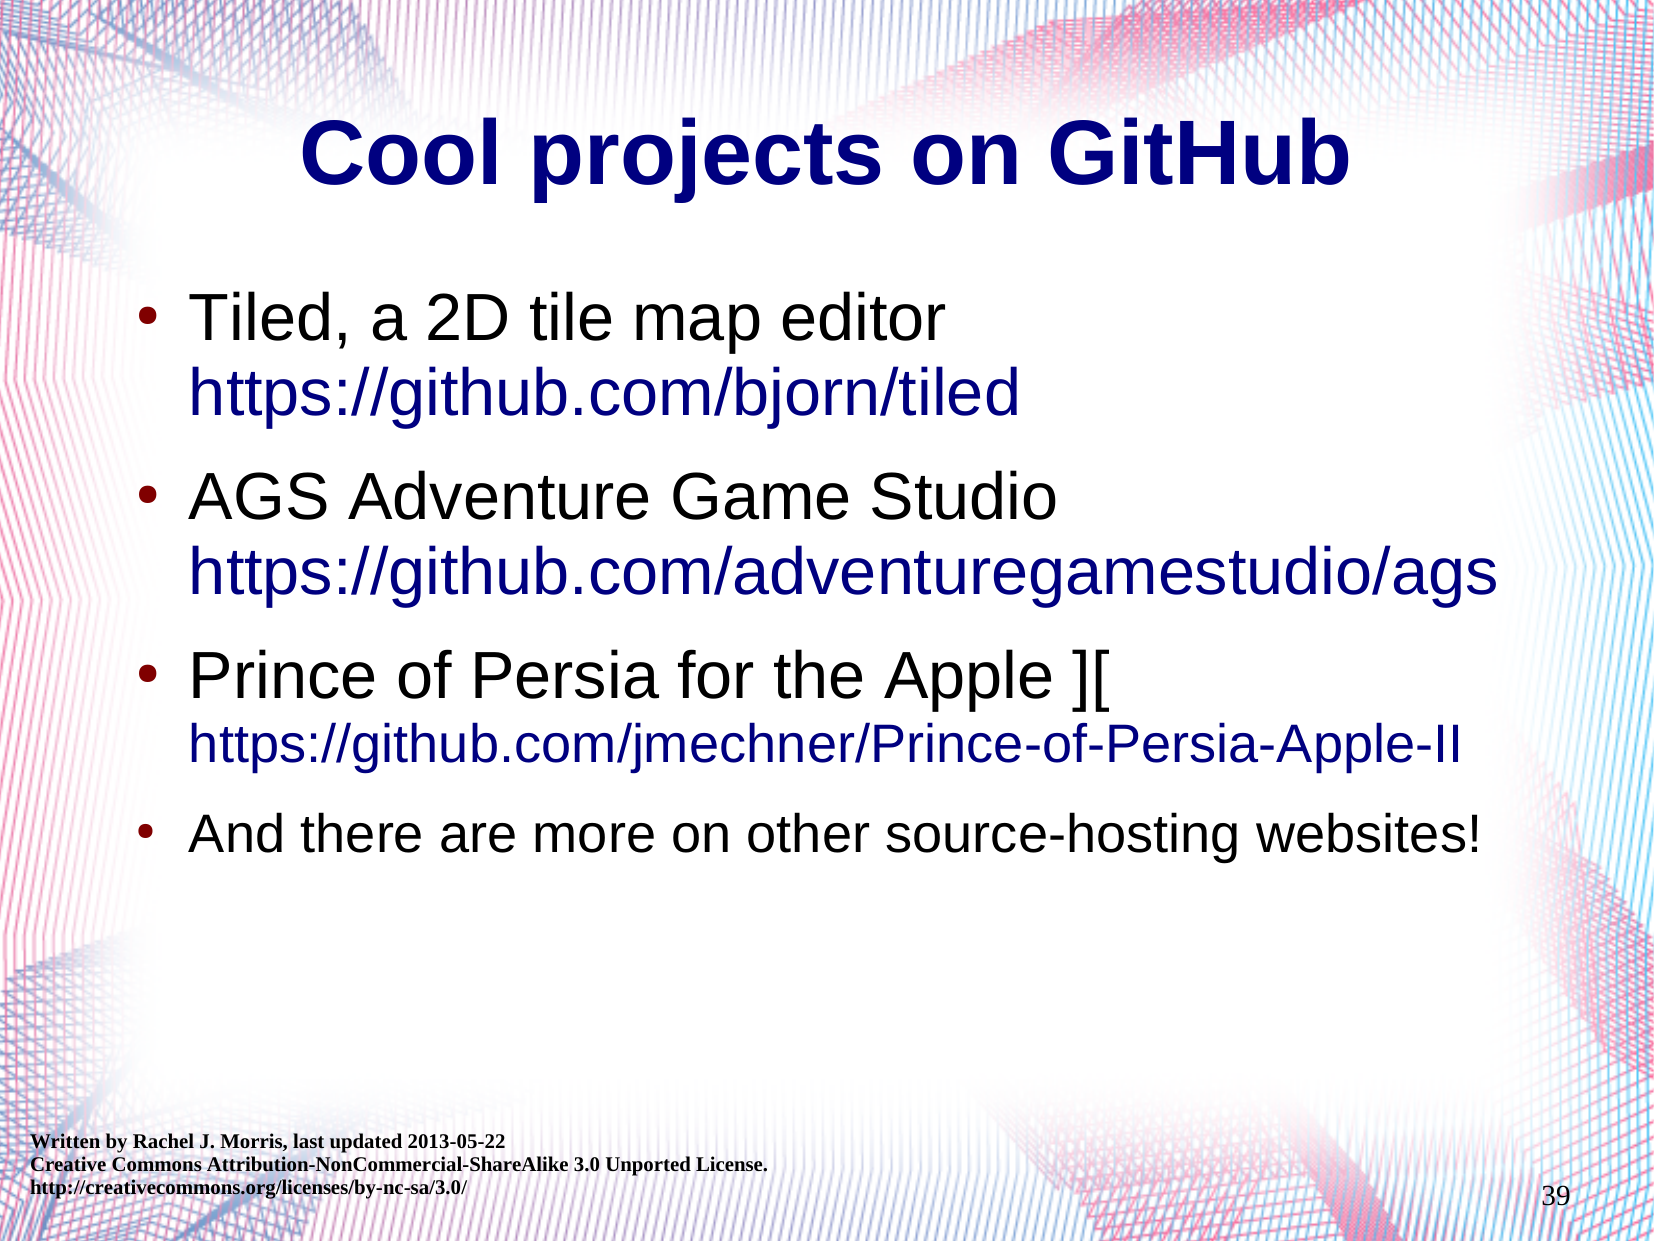

# Cool projects on GitHub
Tiled, a 2D tile map editor
https://github.com/bjorn/tiled
AGS Adventure Game Studio
https://github.com/adventuregamestudio/ags
Prince of Persia for the Apple ][
https://github.com/jmechner/Prince-of-Persia-Apple-II
And there are more on other source-hosting websites!
39